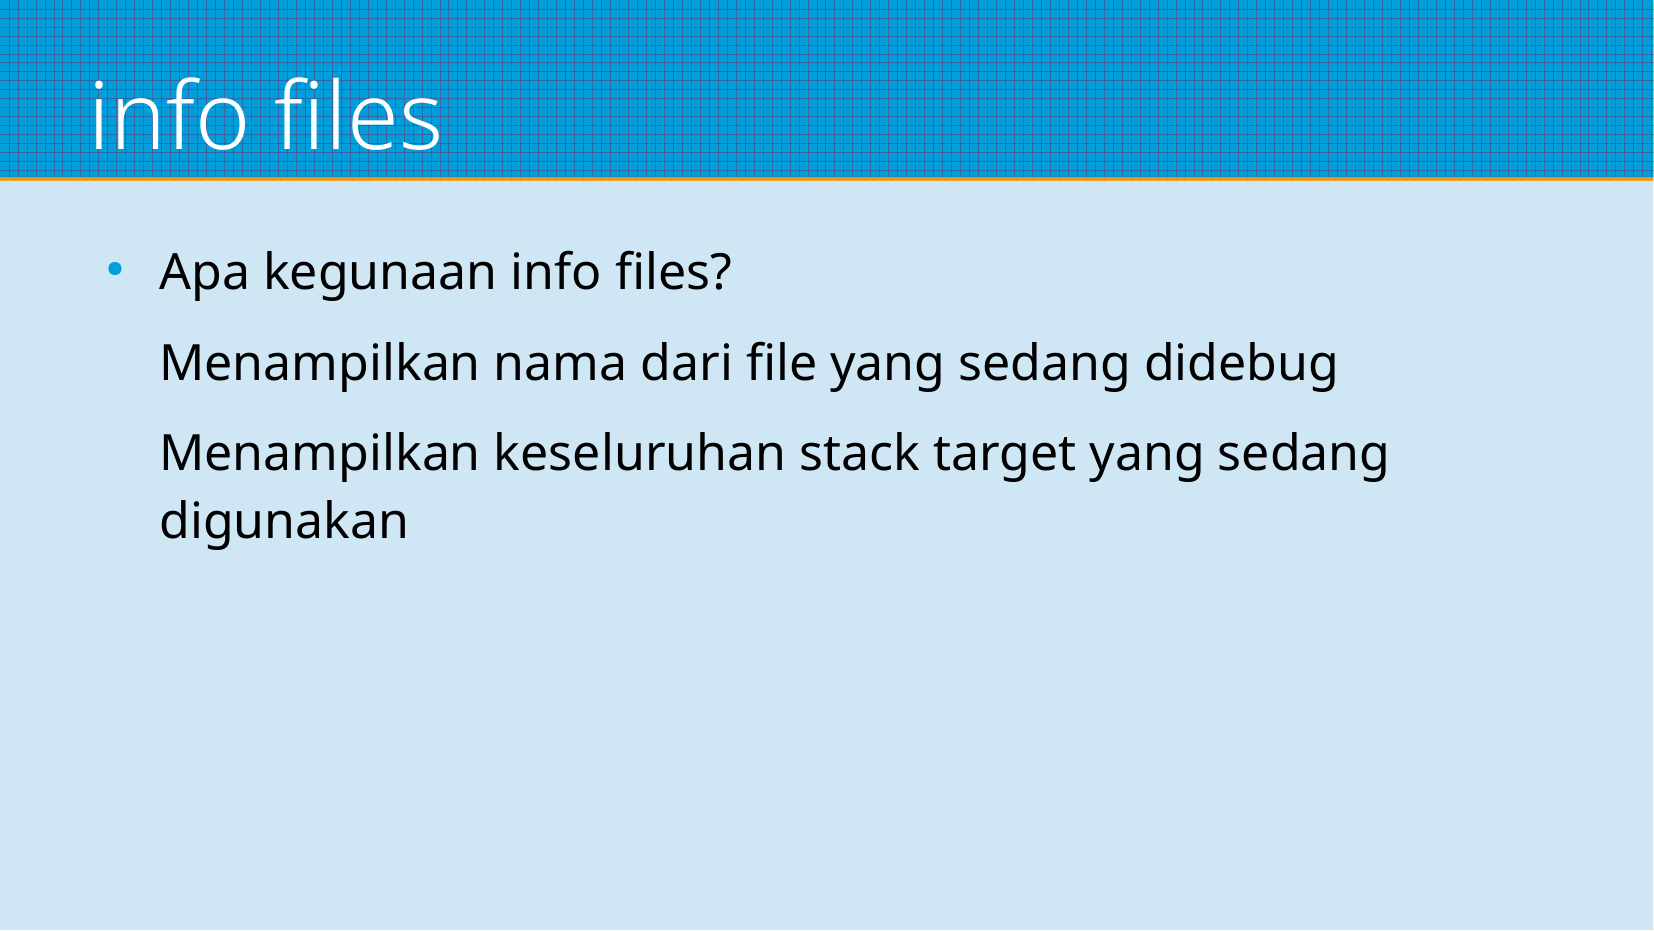

# info files
Apa kegunaan info files?
Menampilkan nama dari file yang sedang didebug
Menampilkan keseluruhan stack target yang sedang digunakan